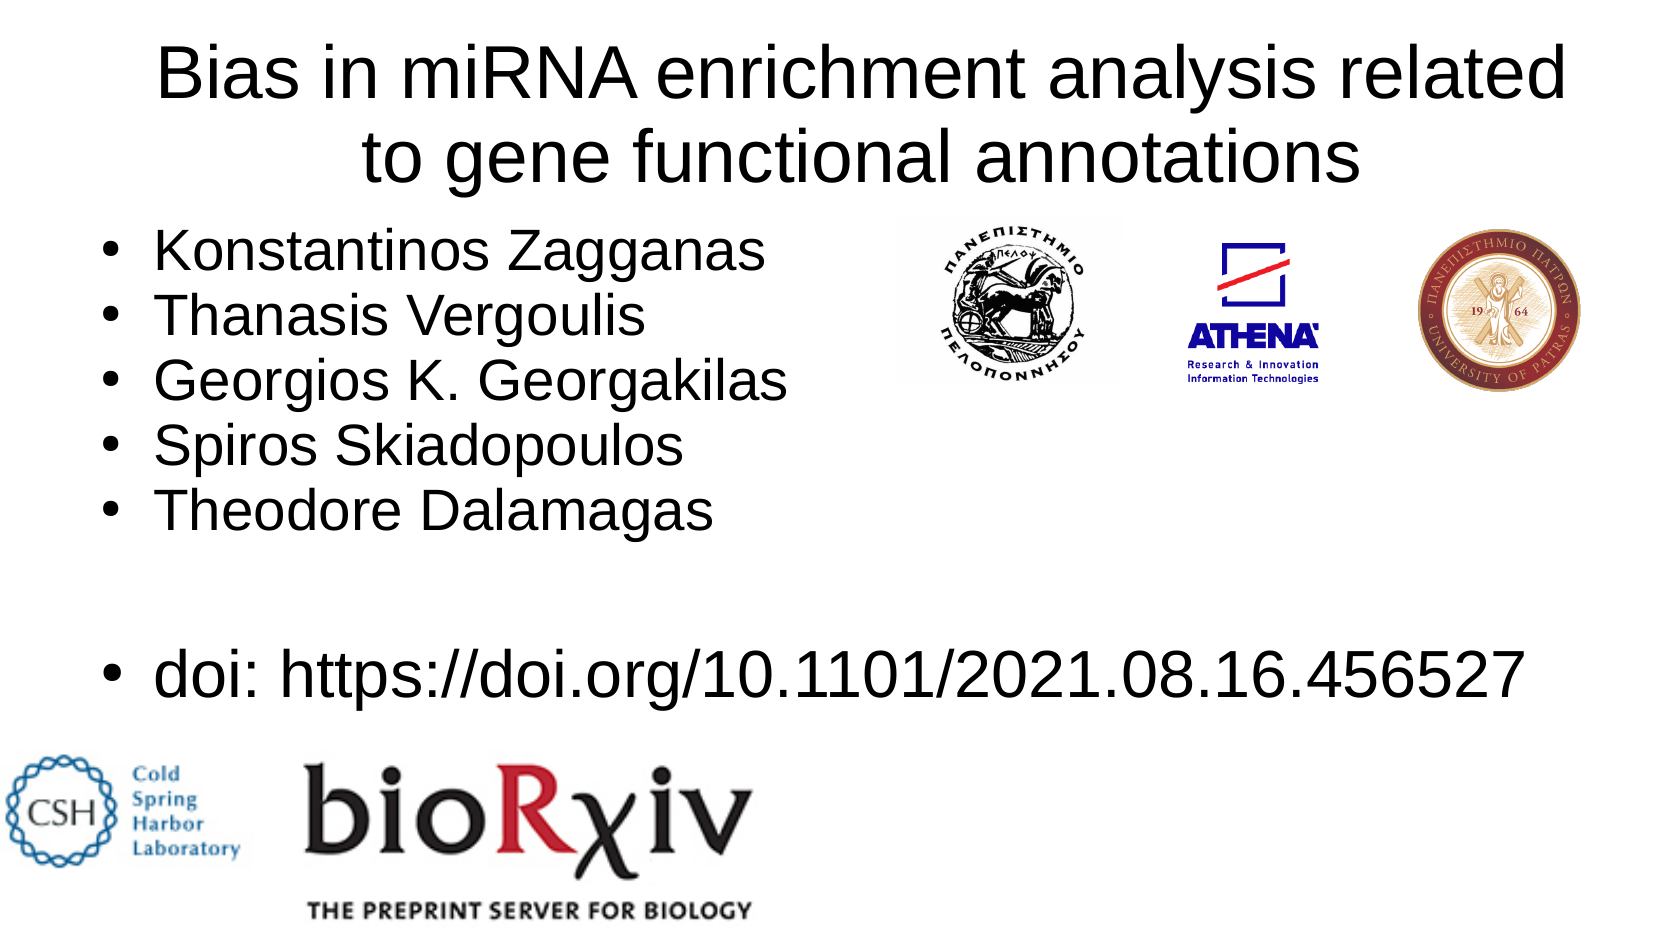

# Bias in miRNA enrichment analysis related to gene functional annotations
Konstantinos Zagganas
Thanasis Vergoulis
Georgios K. Georgakilas
Spiros Skiadopoulos
Theodore Dalamagas
doi: https://doi.org/10.1101/2021.08.16.456527